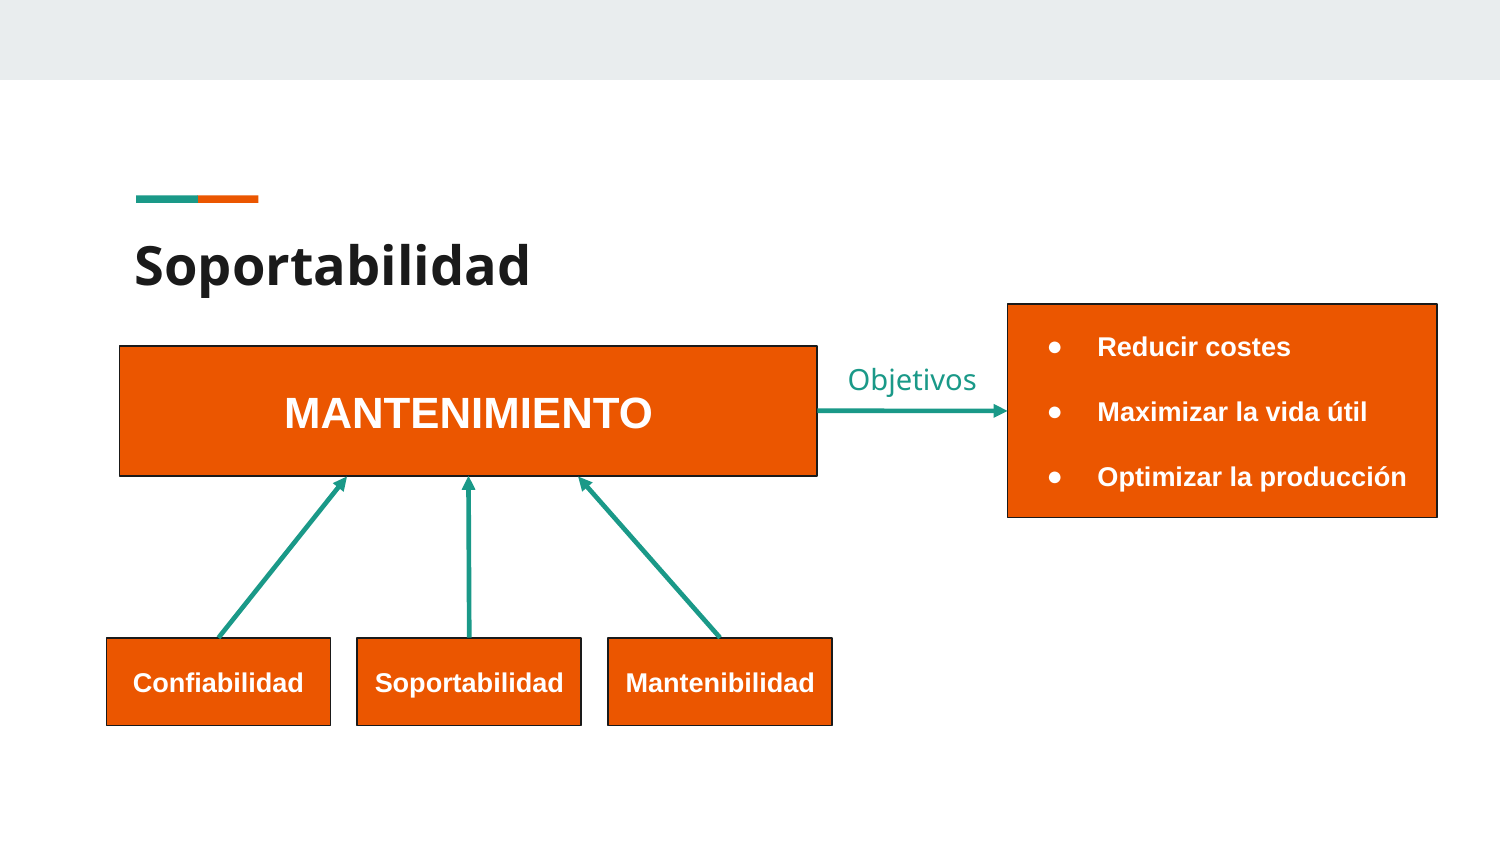

# Soportabilidad
Reducir costes
Maximizar la vida útil
Optimizar la producción
MANTENIMIENTO
Objetivos
Confiabilidad
Soportabilidad
Mantenibilidad